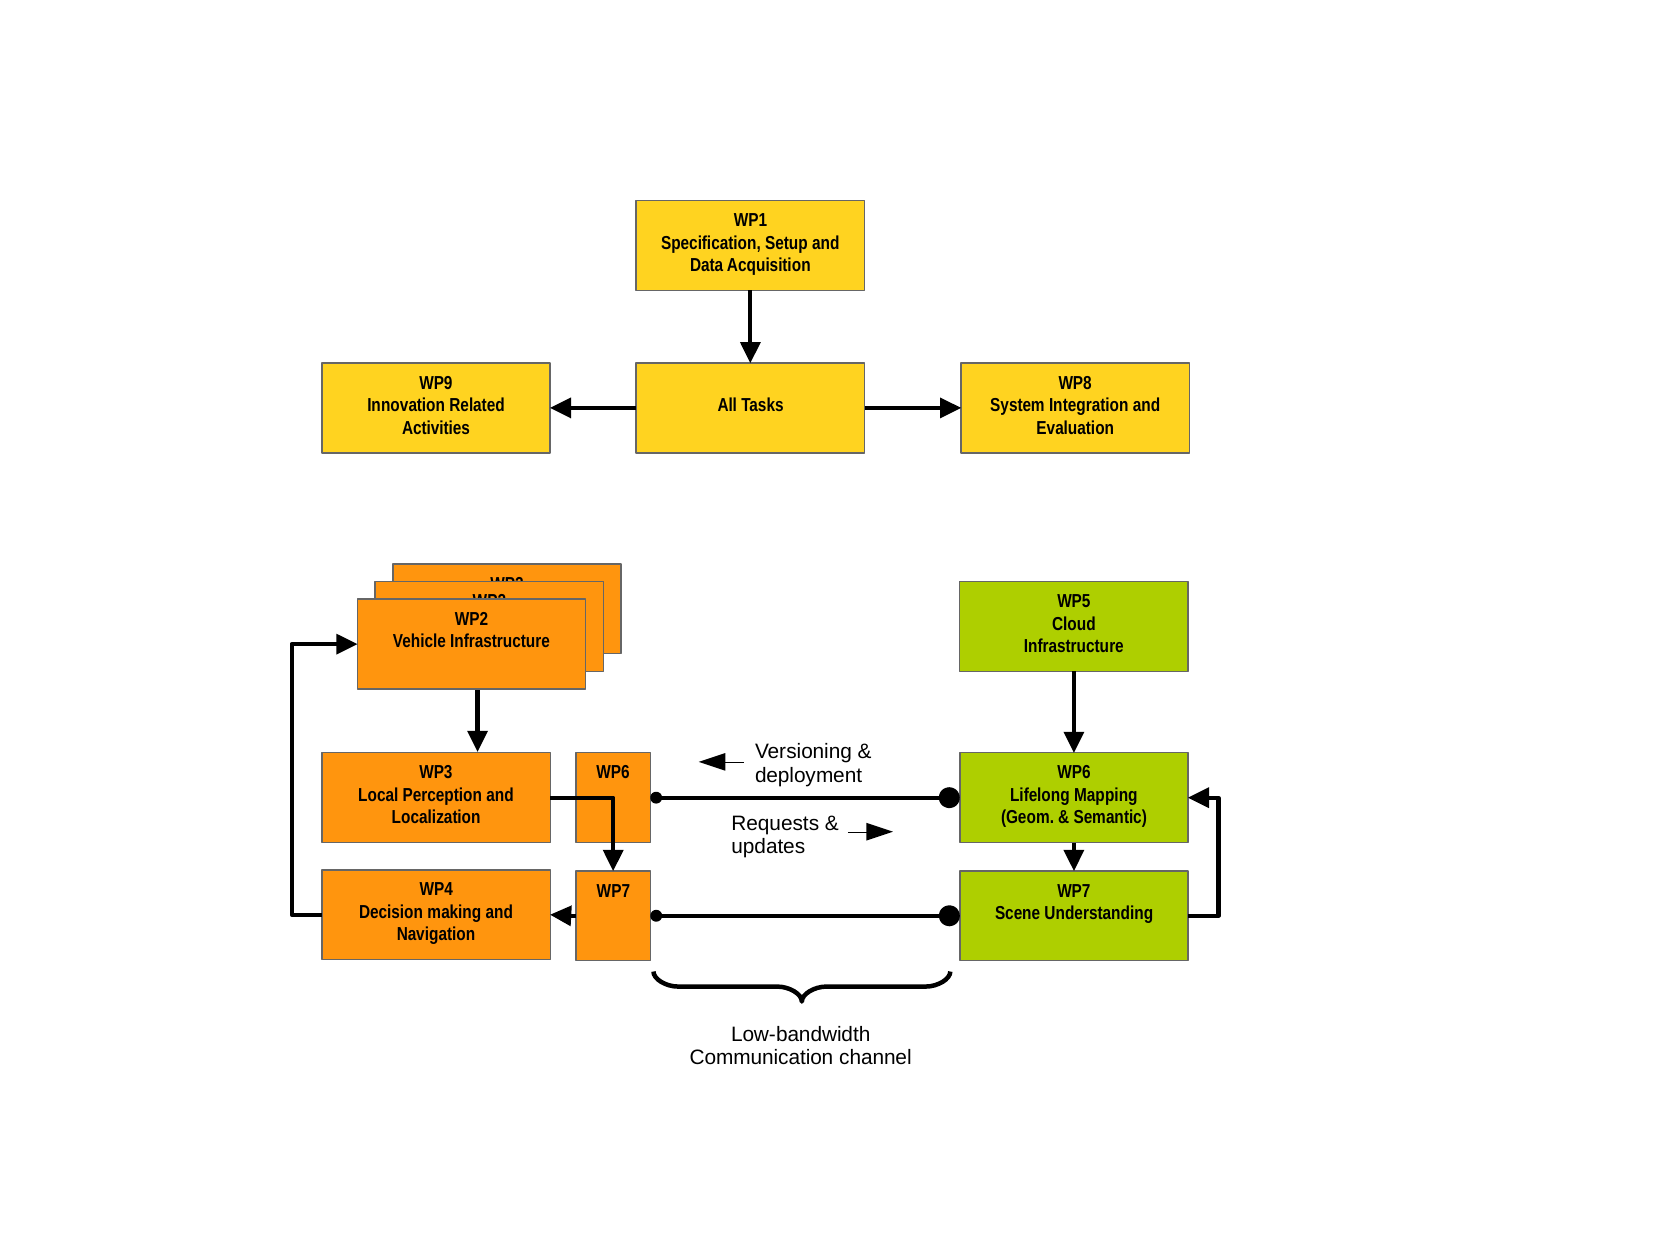

WP1
Specification, Setup and Data Acquisition
WP9
Innovation Related
Activities
All Tasks
WP8
System Integration and Evaluation
WP2
Vehicle Infrastructure
WP2
Vehicle Infrastructure
WP5
Cloud
Infrastructure
WP2
Vehicle Infrastructure
Versioning &
deployment
WP3
Local Perception and Localization
WP6
WP6
Lifelong Mapping
(Geom. & Semantic)
Requests &
updates
WP4
Decision making and
Navigation
WP7
WP7
Scene Understanding
Low-bandwidth
Communication channel